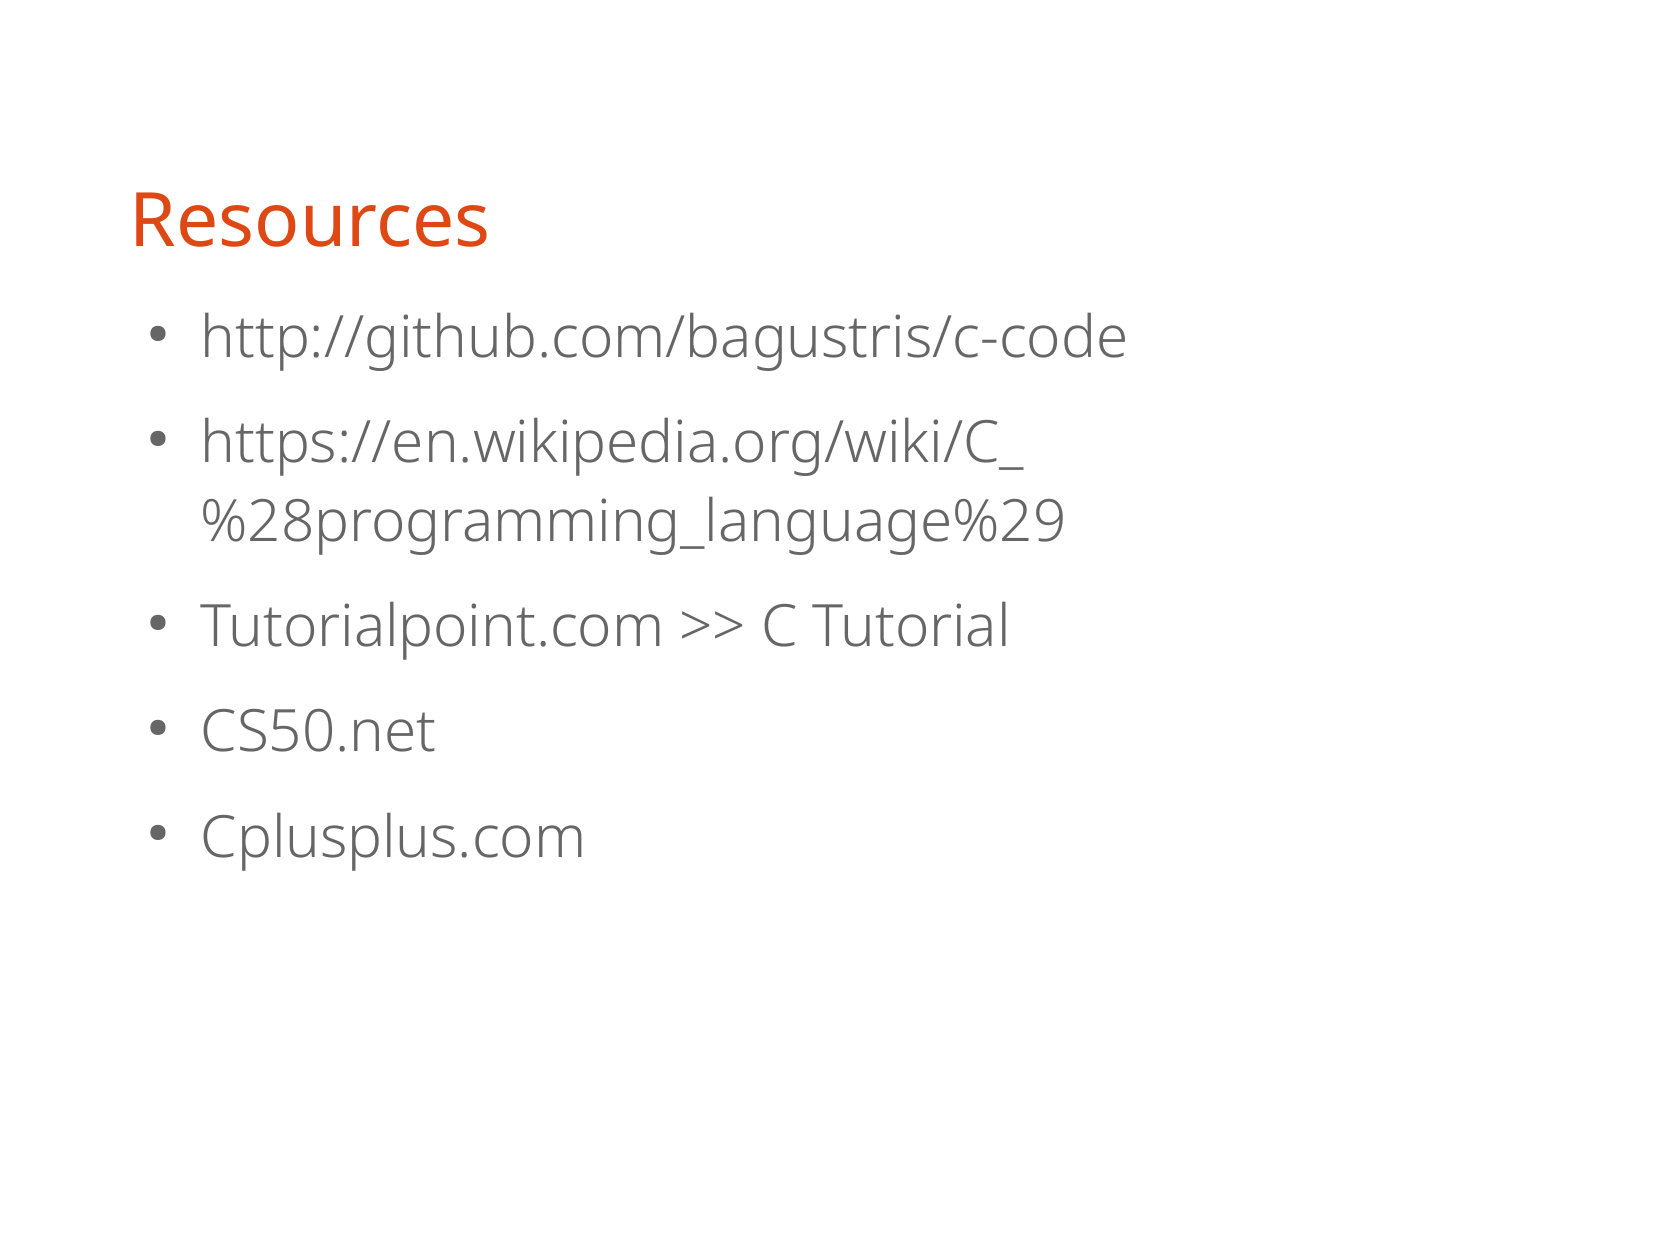

# Resources
http://github.com/bagustris/c-code
https://en.wikipedia.org/wiki/C_%28programming_language%29
Tutorialpoint.com >> C Tutorial
CS50.net
Cplusplus.com